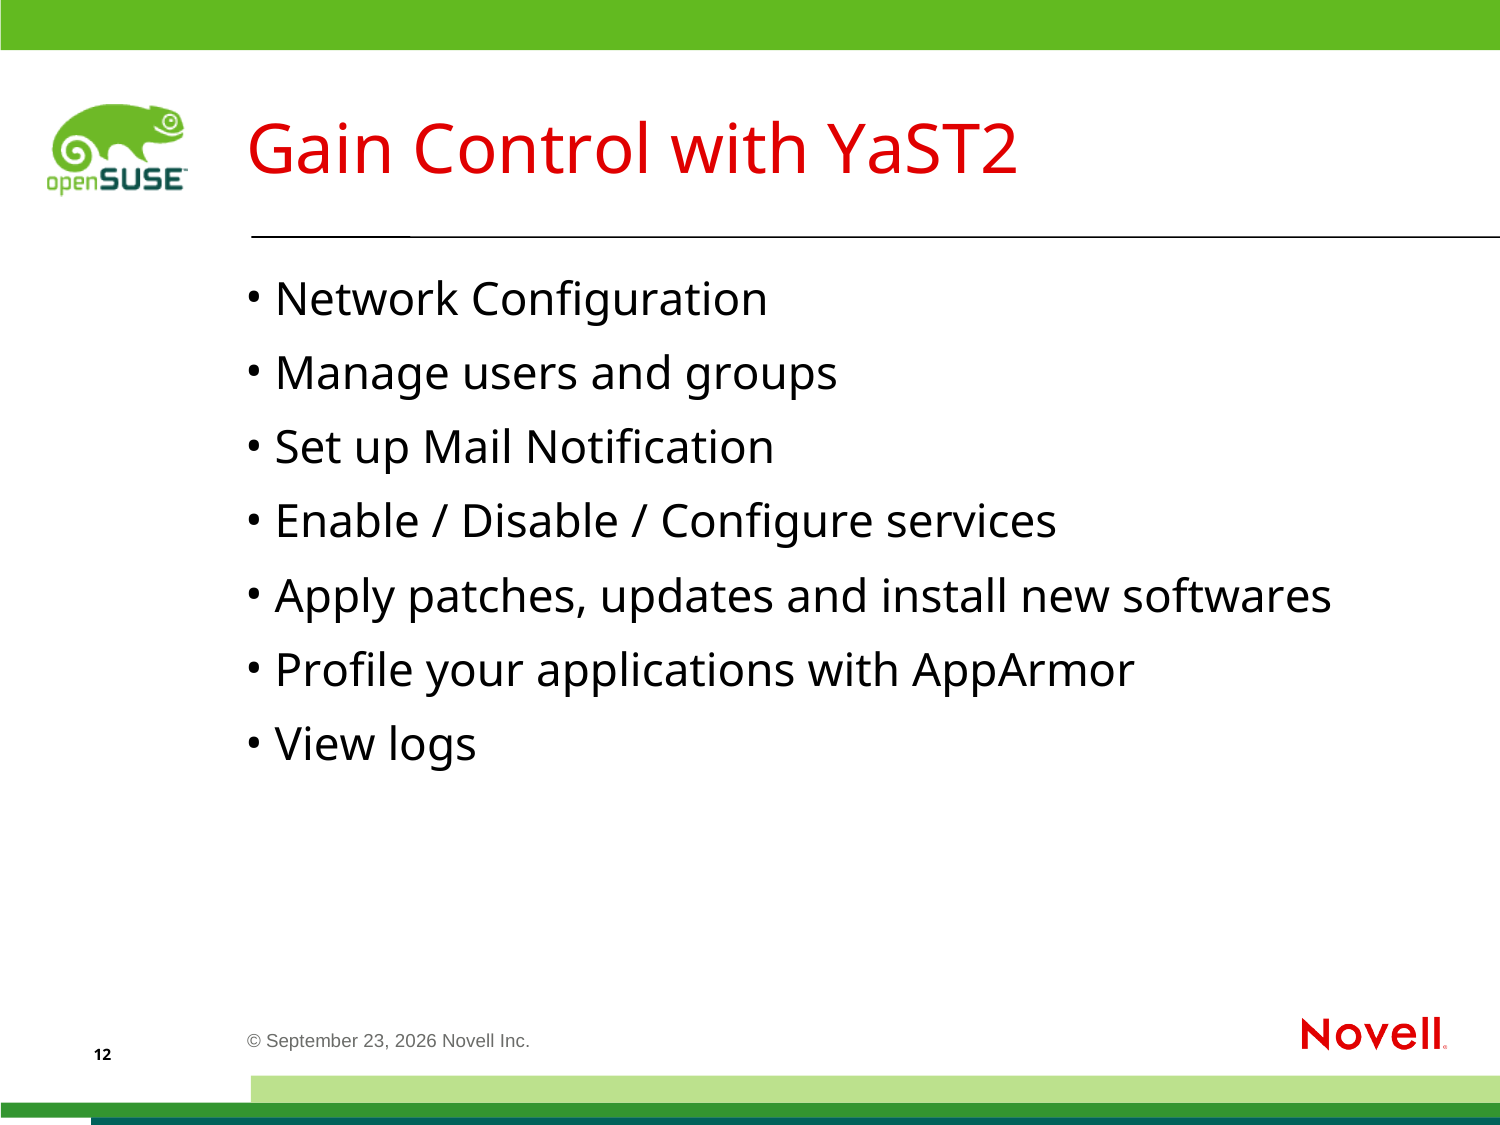

# Gain Control with YaST2
 Network Configuration
 Manage users and groups
 Set up Mail Notification
 Enable / Disable / Configure services
 Apply patches, updates and install new softwares
 Profile your applications with AppArmor
 View logs